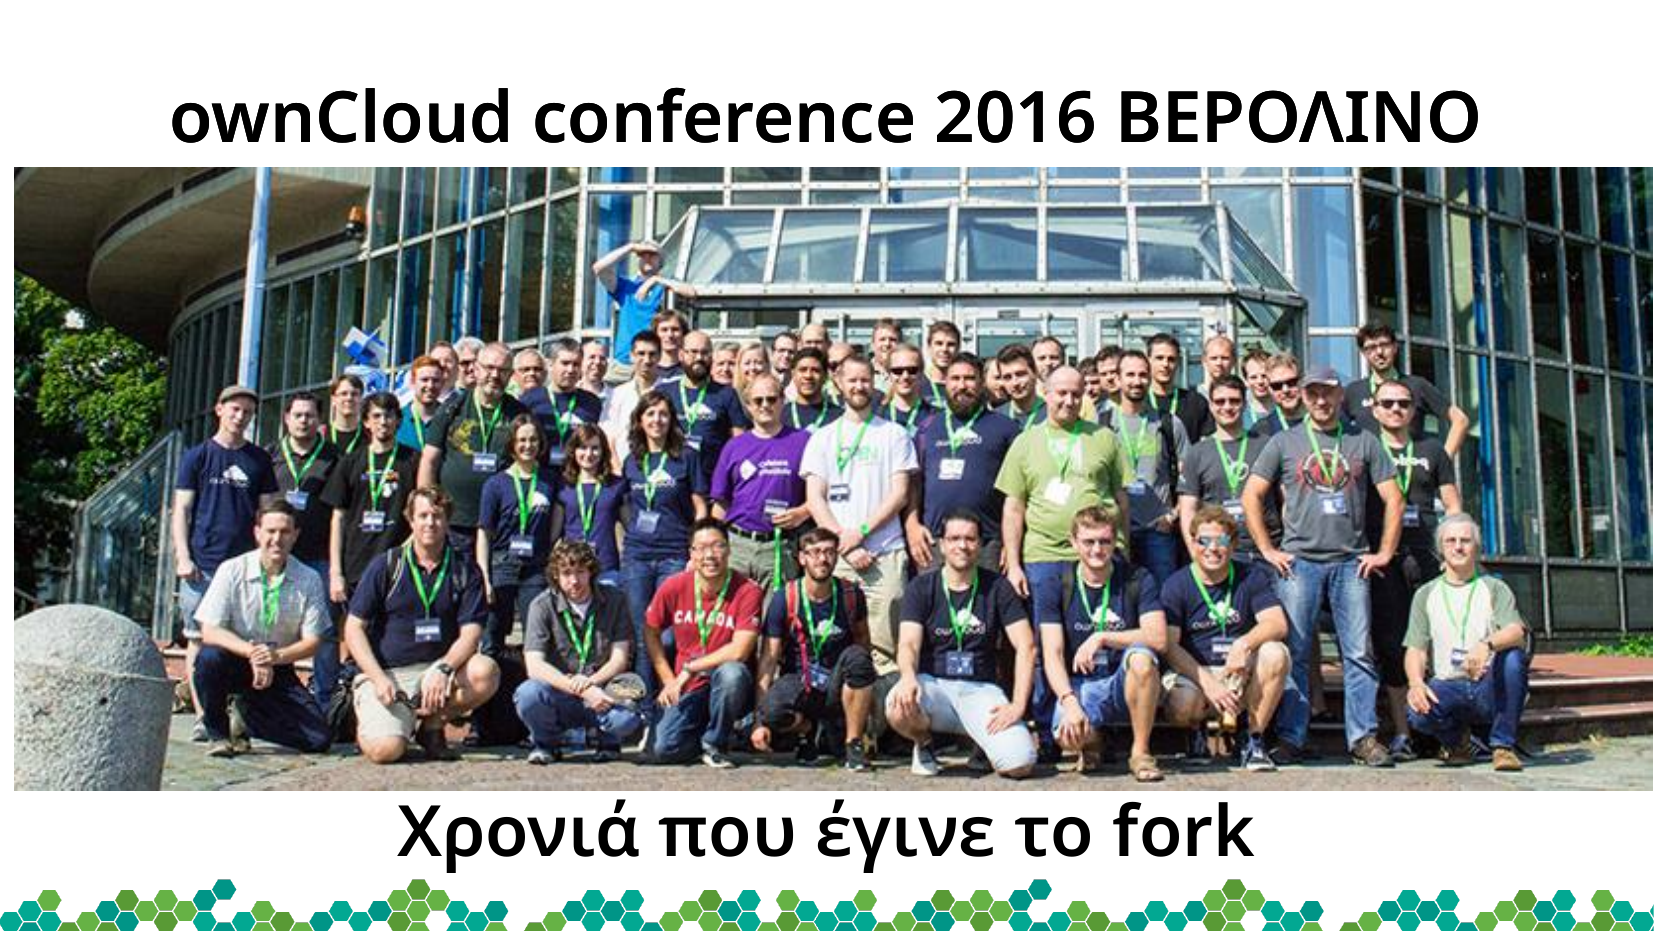

# ownCloud conference 2016 ΒΕΡΟΛΙΝΟ
ownCloud conference 2016 ΒΕΡΟΛΙΝΟ
Χρονιά που έγινε το fork